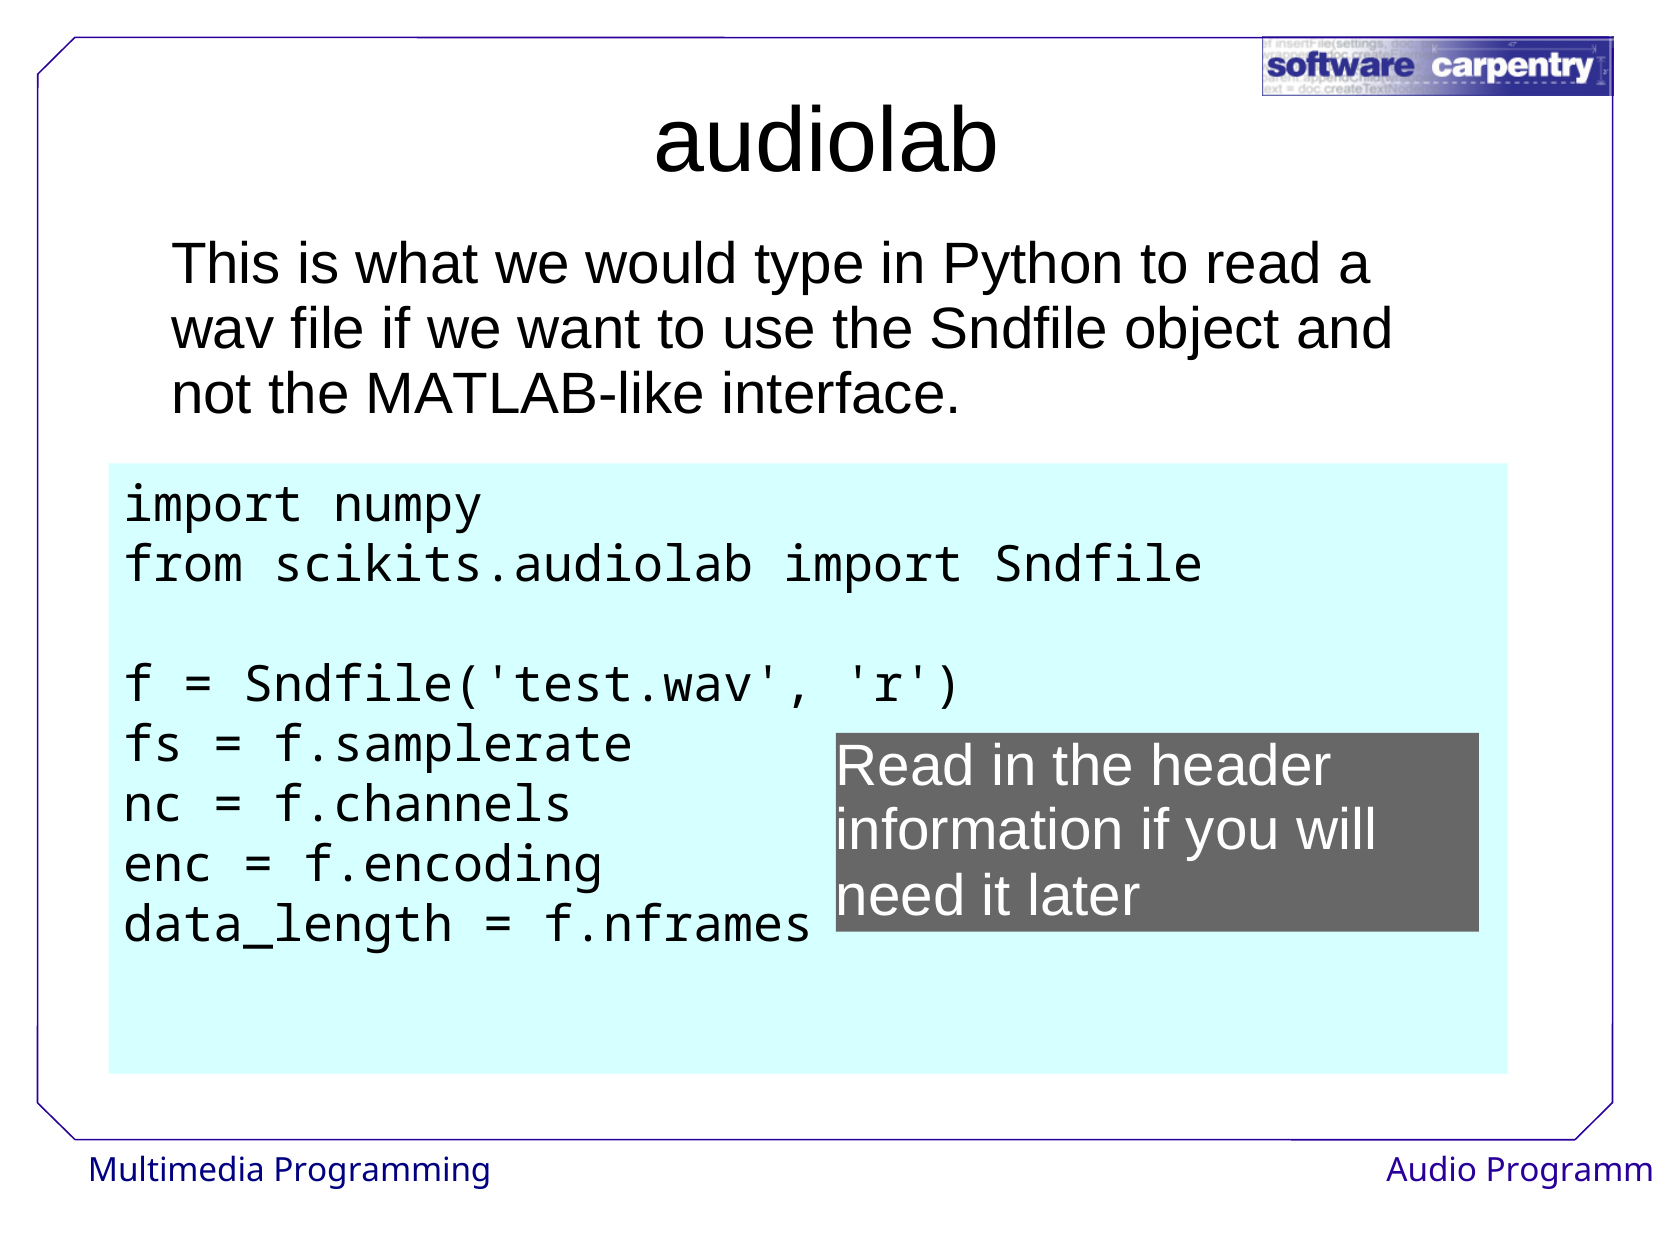

audiolab
This is what we would type in Python to read a wav file if we want to use the Sndfile object and not the MATLAB-like interface.
# import numpy
from scikits.audiolab import Sndfile
f = Sndfile('test.wav', 'r')
fs = f.samplerate
nc = f.channels
enc = f.encoding
data_length = f.nframes
Read in the header information if you will need it later